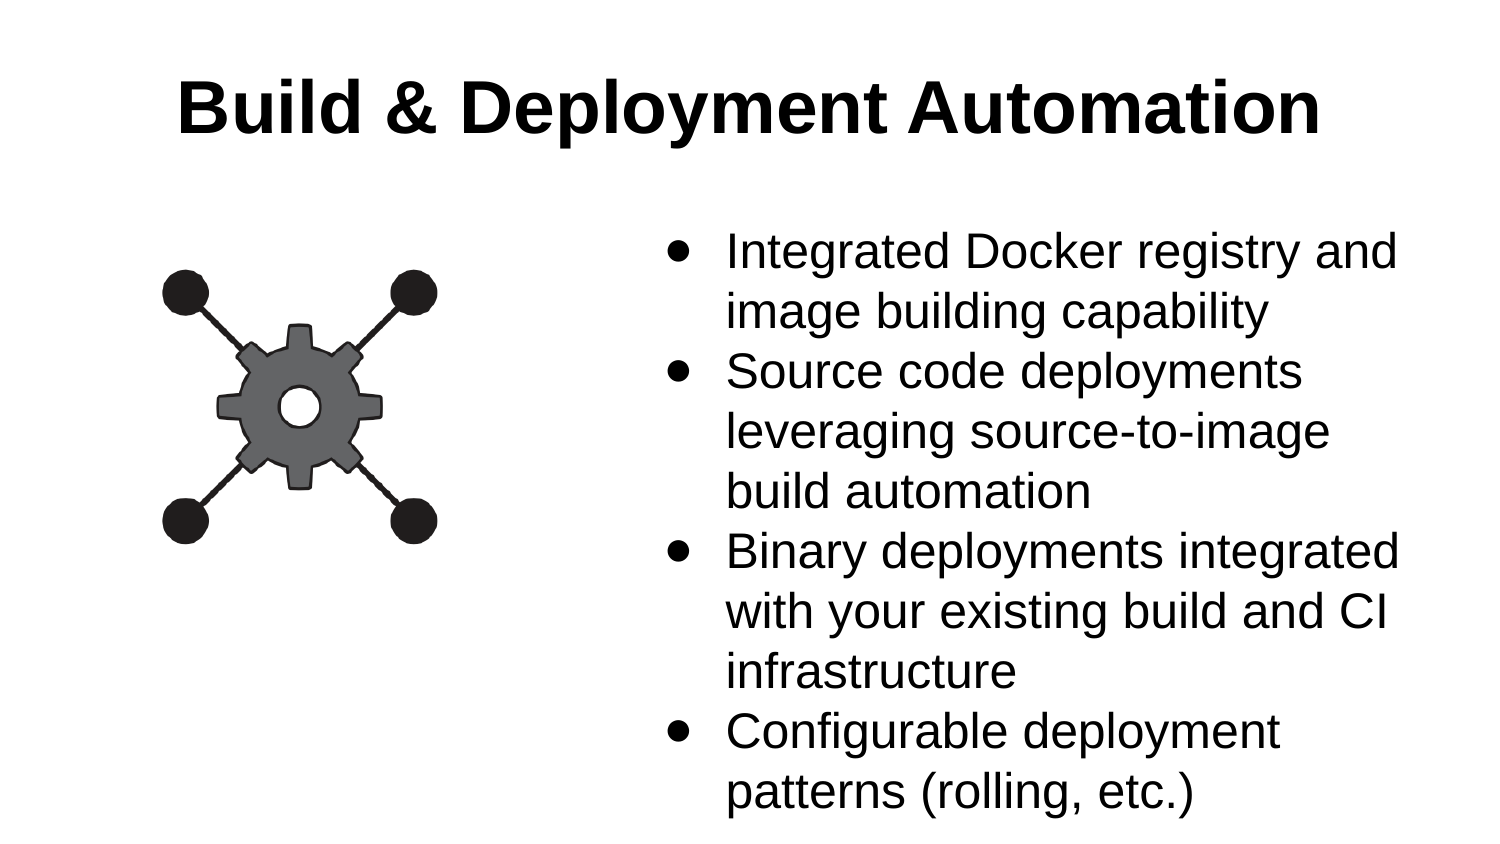

# Build & Deployment Automation
Integrated Docker registry and image building capability
Source code deployments leveraging source-to-image build automation
Binary deployments integrated with your existing build and CI infrastructure
Configurable deployment patterns (rolling, etc.)